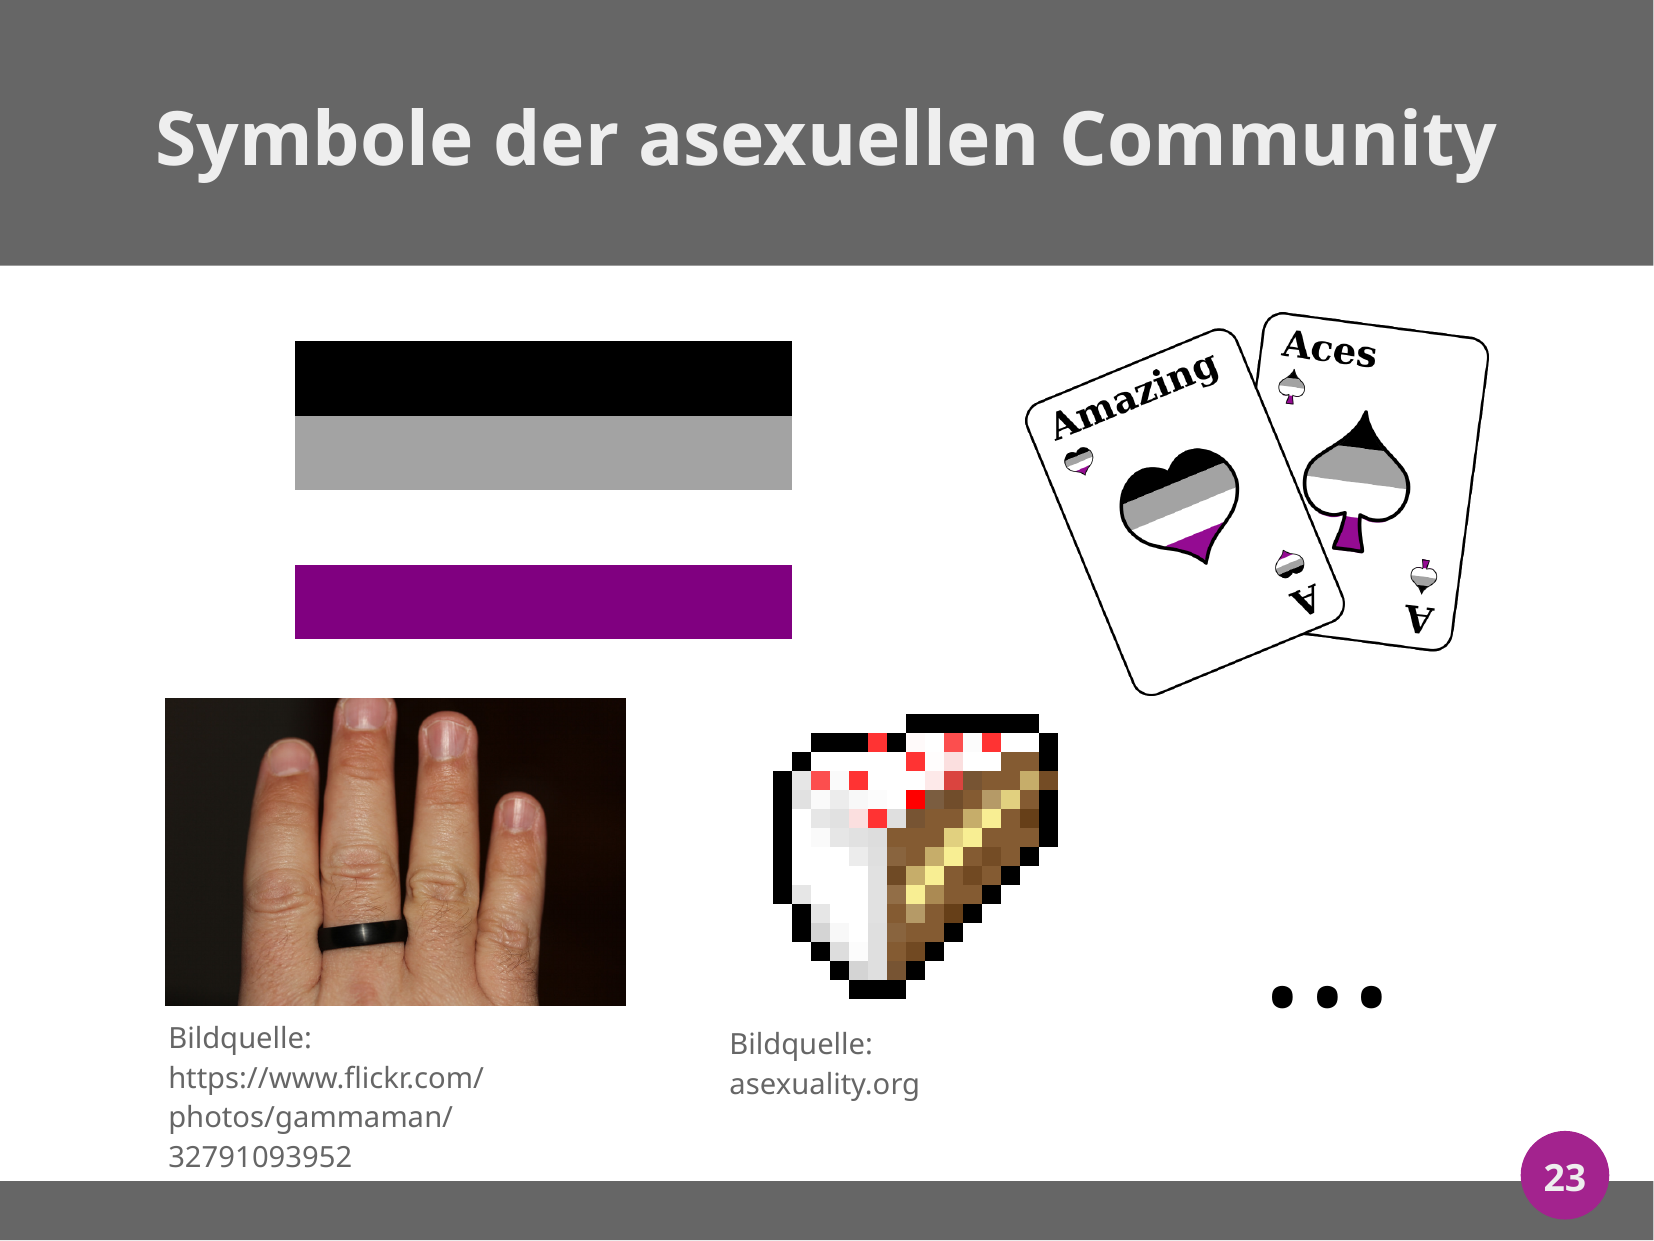

# Symbole der asexuellen Community
...
Bildquelle: https://www.flickr.com/
photos/gammaman/32791093952
Bildquelle: asexuality.org
23